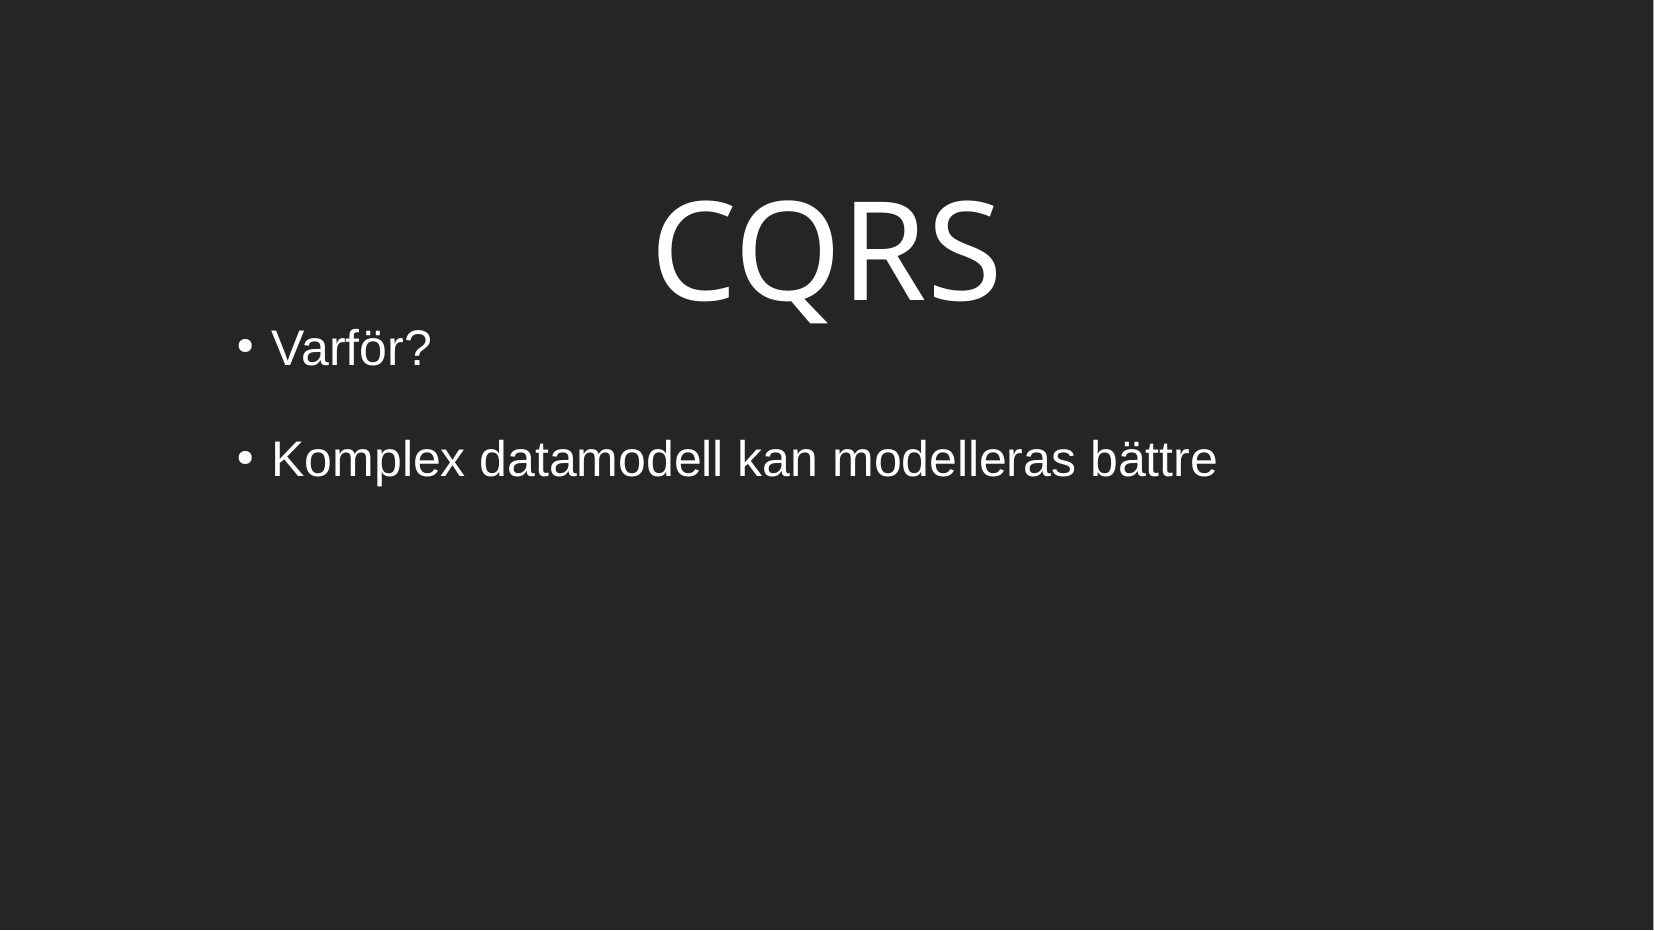

# CQRS
Varför?
Komplex datamodell kan modelleras bättre